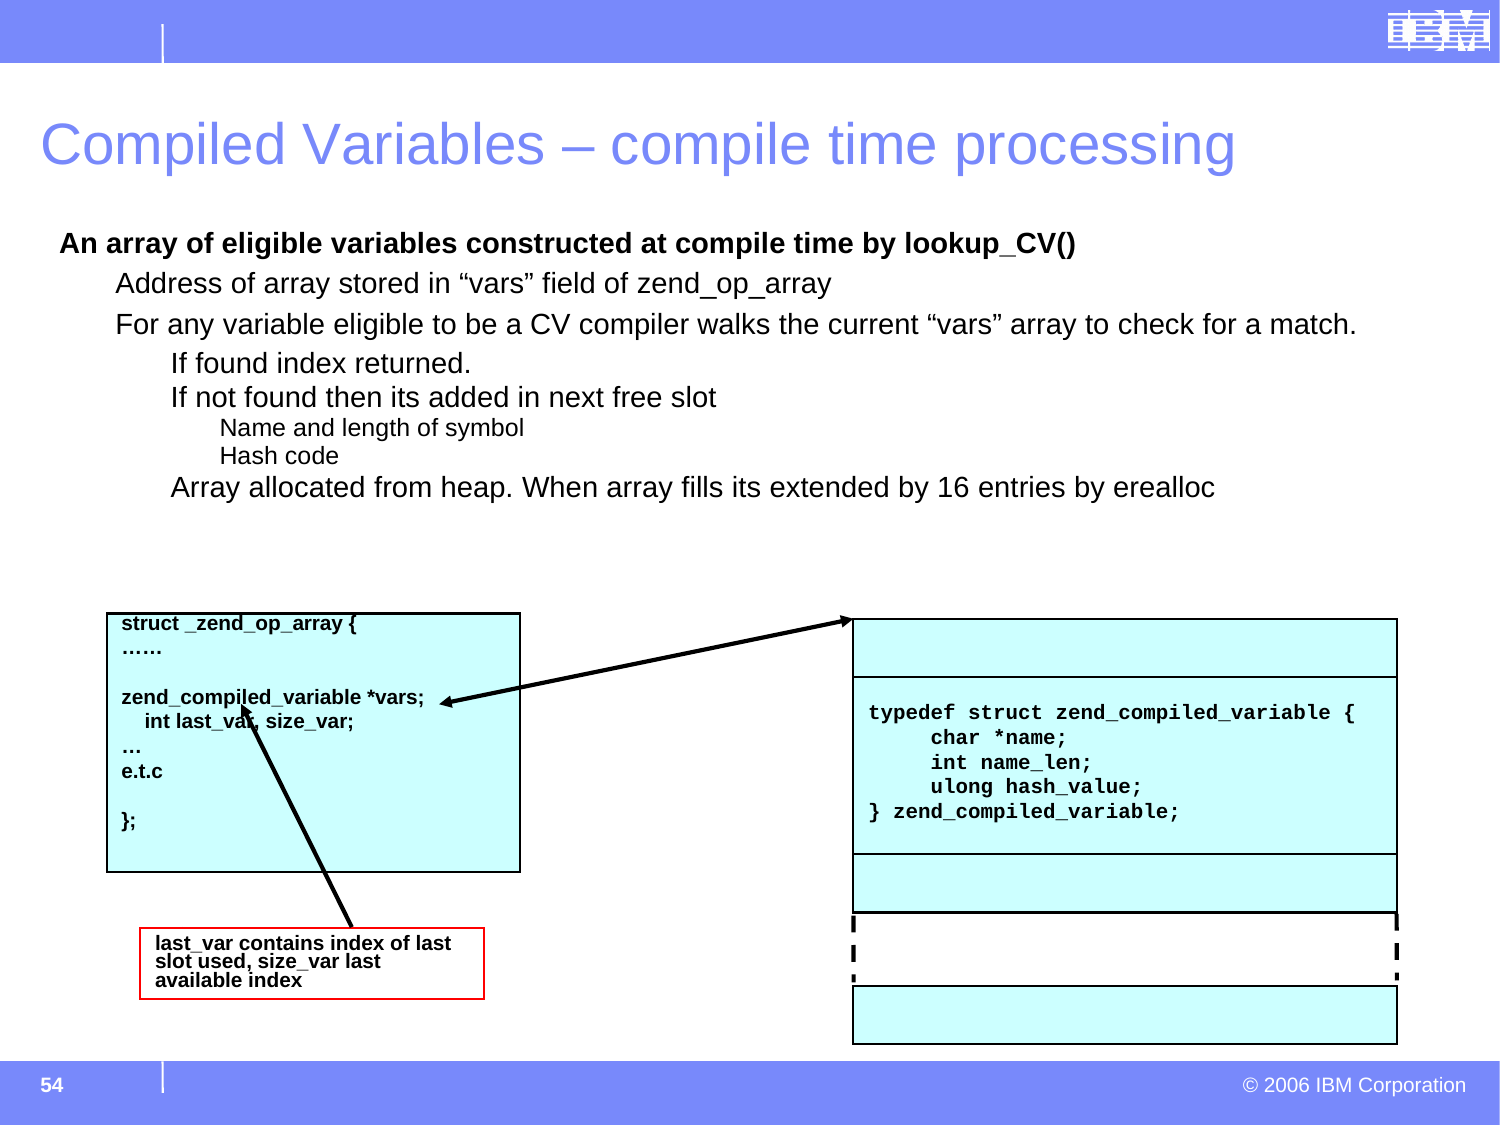

# Compiled Variables – compile time processing
An array of eligible variables constructed at compile time by lookup_CV()‏
Address of array stored in “vars” field of zend_op_array
For any variable eligible to be a CV compiler walks the current “vars” array to check for a match.
If found index returned.
If not found then its added in next free slot
Name and length of symbol
Hash code
Array allocated from heap. When array fills its extended by 16 entries by erealloc
struct _zend_op_array {
……
zend_compiled_variable *vars;
 int last_var, size_var;
…
e.t.c
};
typedef struct zend_compiled_variable {
 char *name;
 int name_len;
 ulong hash_value;
} zend_compiled_variable;
last_var contains index of last slot used, size_var last available index
54